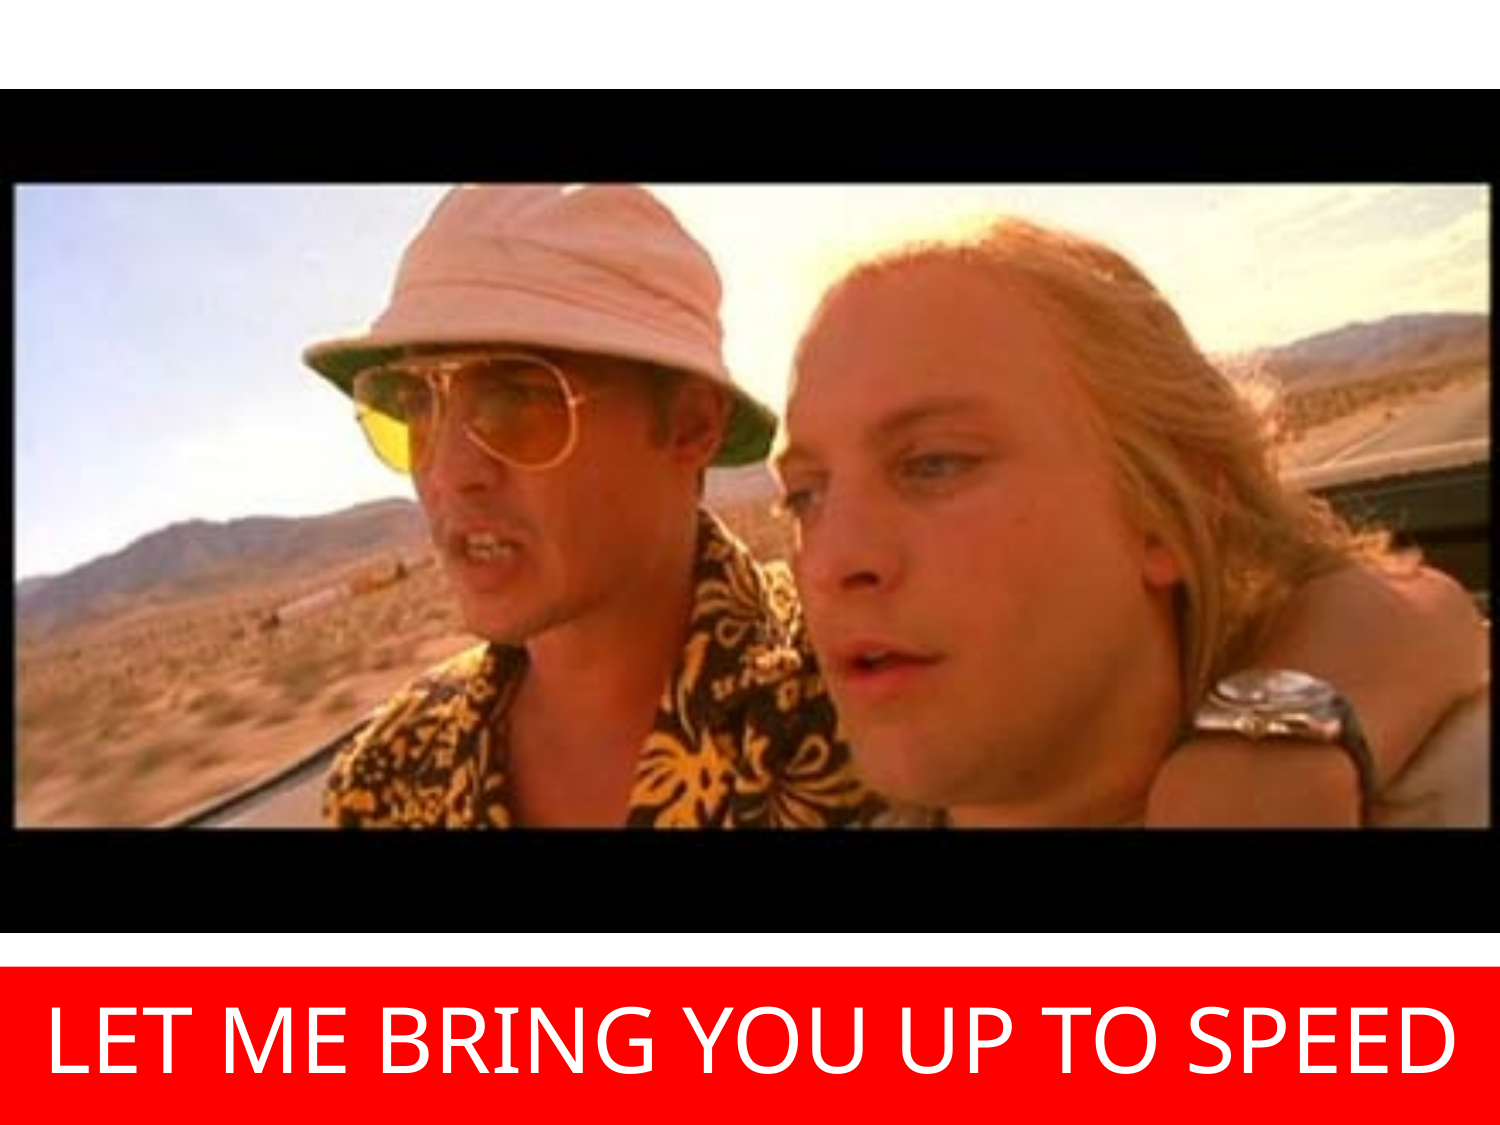

# LET ME BRING YOU UP TO SPEED